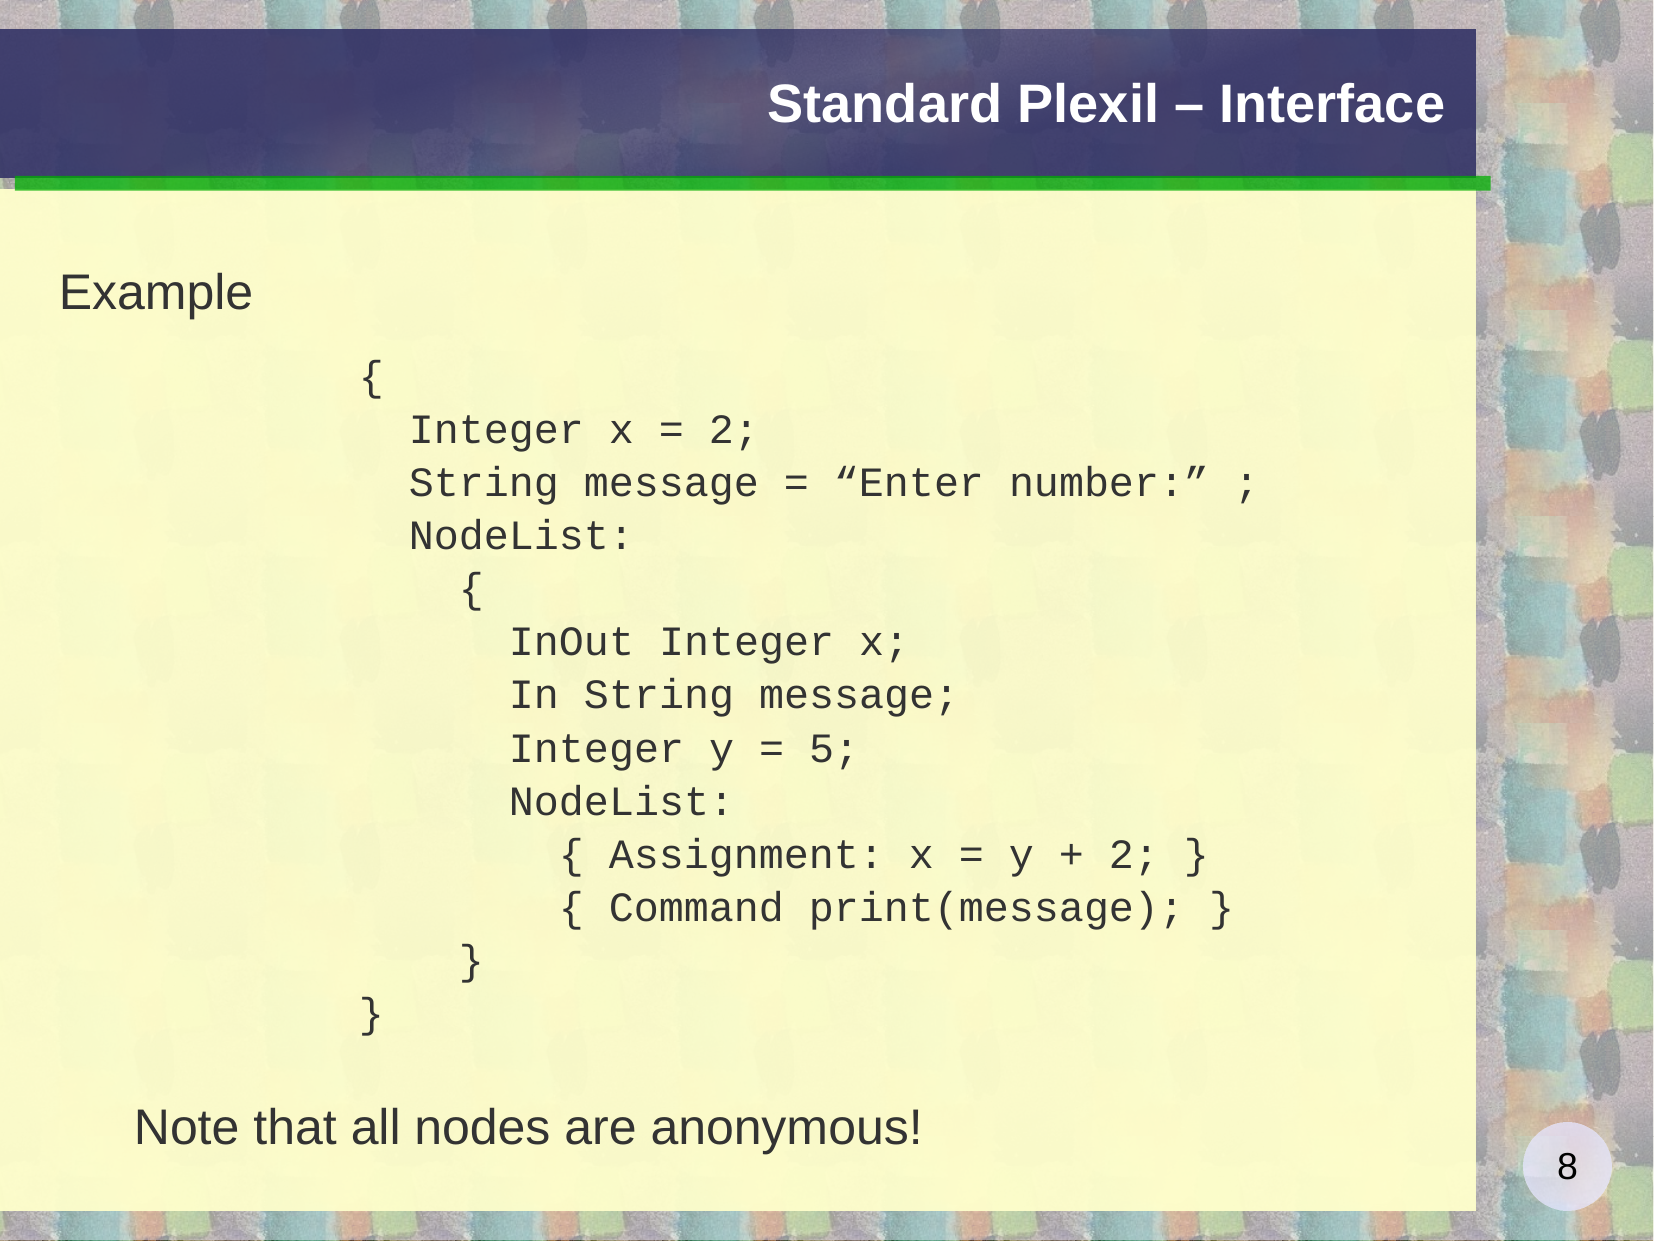

# Standard Plexil – Interface
Example
{
 Integer x = 2;
 String message = “Enter number:” ;
 NodeList:
 {
 InOut Integer x;
 In String message;
 Integer y = 5;
 NodeList:
 { Assignment: x = y + 2; }
 { Command print(message); }
 }
}
Note that all nodes are anonymous!